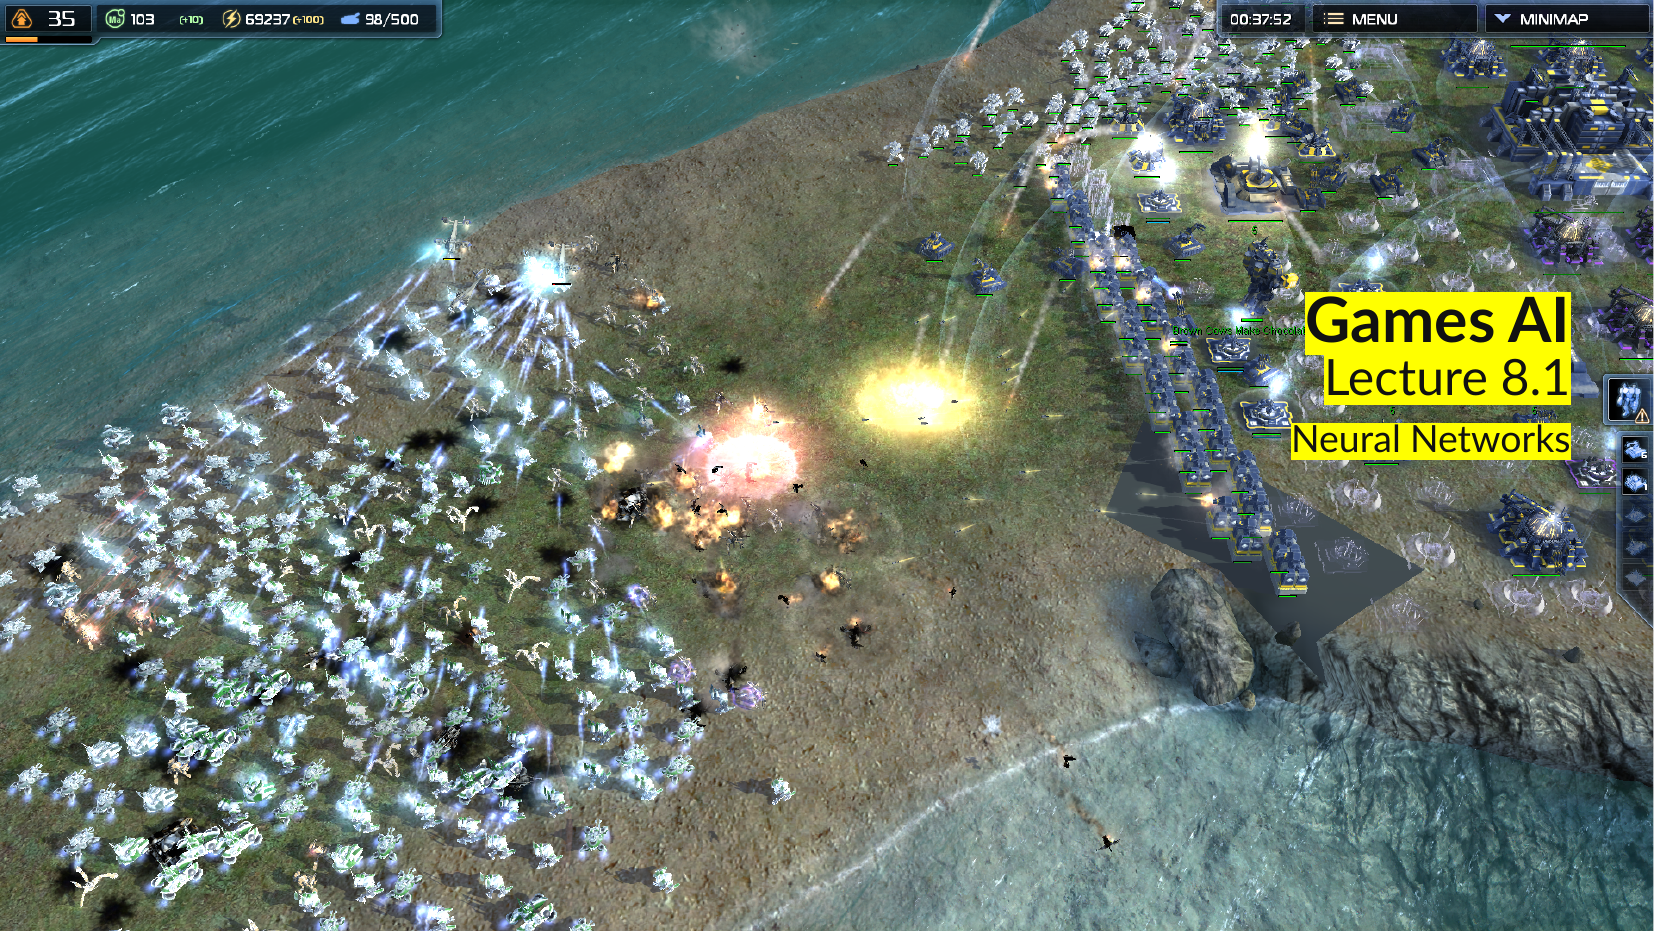

# Games AI
Lecture 8.1
Neural Networks